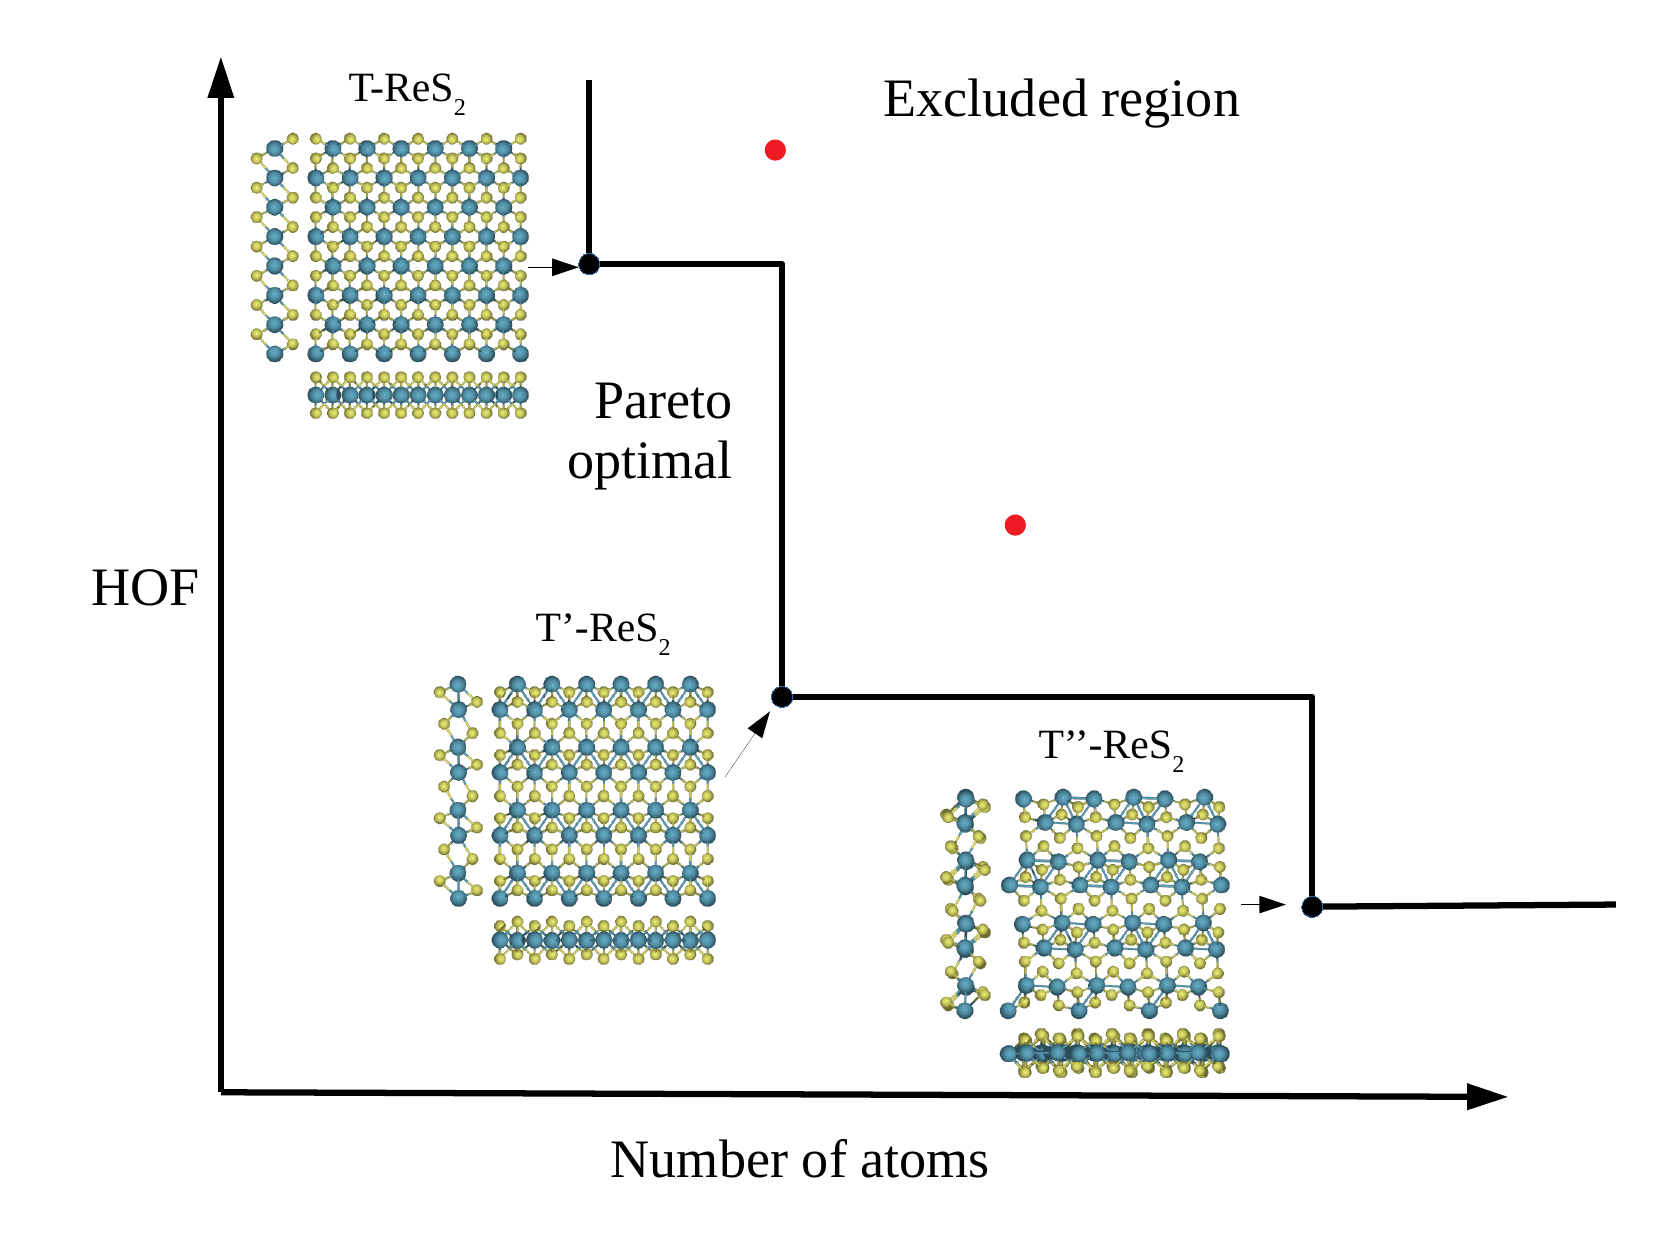

T-ReS2
Excluded region
Pareto optimal
HOF
T’-ReS2
T’’-ReS2
Number of atoms